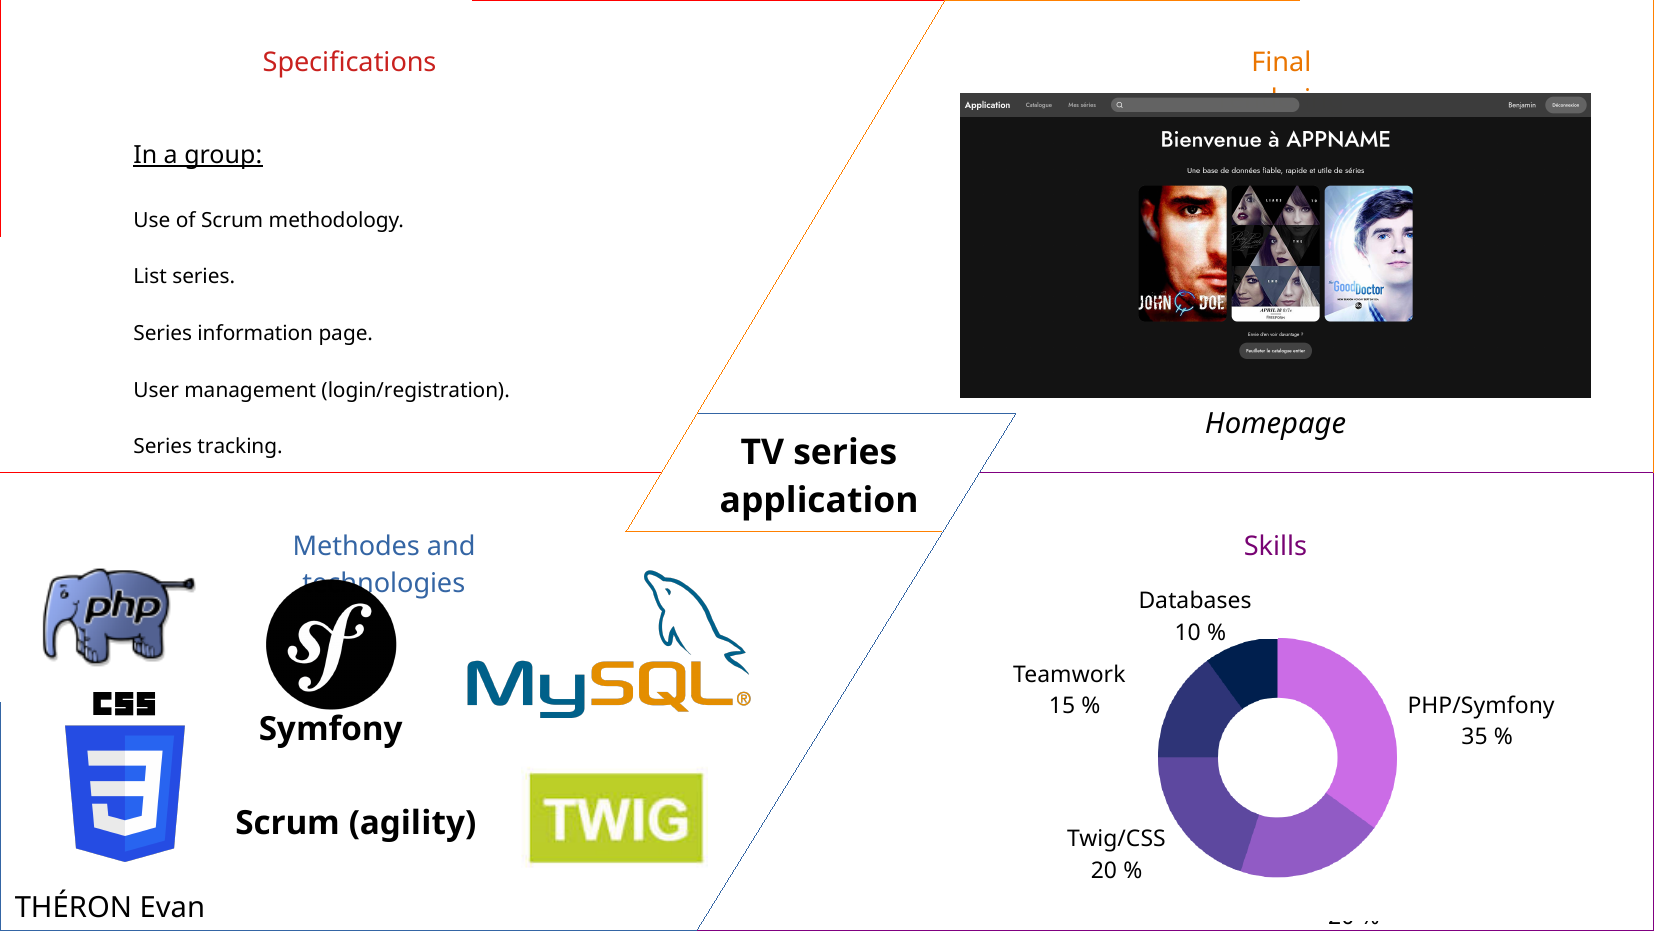

Specifications
Final rendering
In a group:
Use of Scrum methodology.
List series.
Series information page.
User management (login/registration).
Series tracking.
Homepage
TV series application
Methodes and technologies
Skills
Symfony
 Databases
 10 %
 Teamwork
 15 %
PHP/Symfony
 35 %
Twig/CSS
20 %
Scrum (agility)
Agilité
 20 %
THÉRON Evan